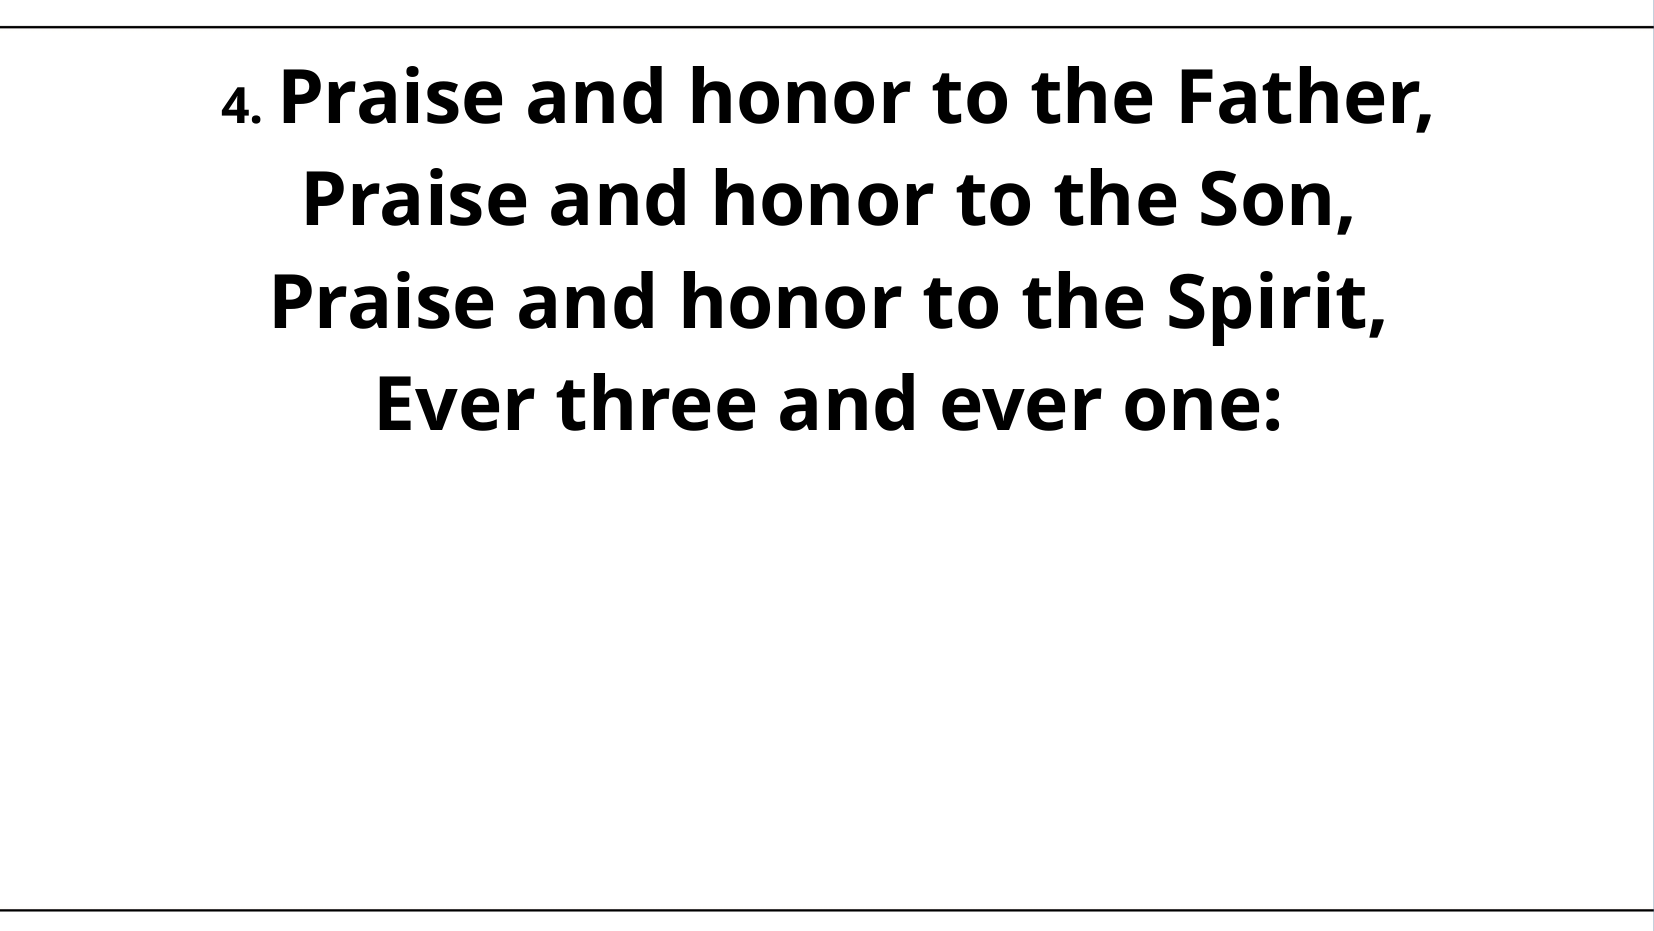

4. Praise and honor to the Father,
Praise and honor to the Son,
Praise and honor to the Spirit,
Ever three and ever one: